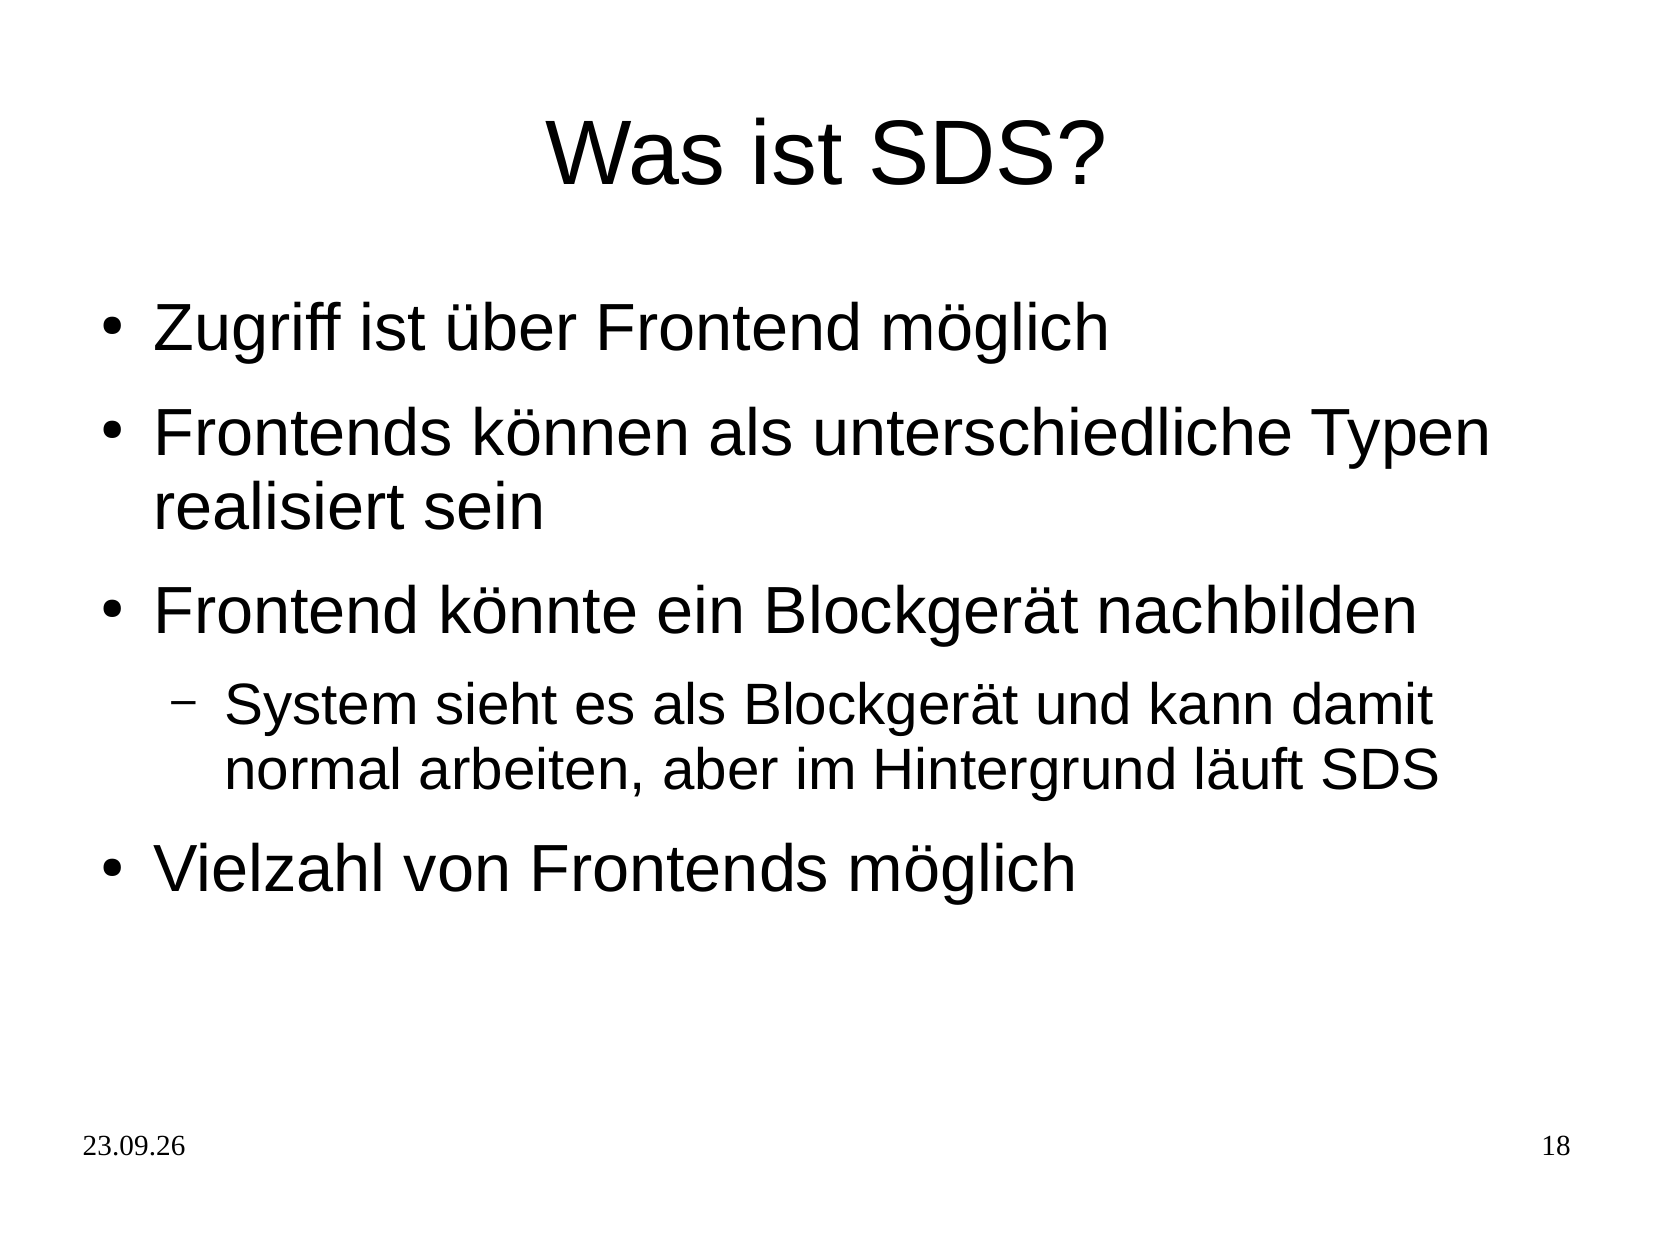

# Was ist SDS?
Zugriff ist über Frontend möglich
Frontends können als unterschiedliche Typen realisiert sein
Frontend könnte ein Blockgerät nachbilden
System sieht es als Blockgerät und kann damit normal arbeiten, aber im Hintergrund läuft SDS
Vielzahl von Frontends möglich
18